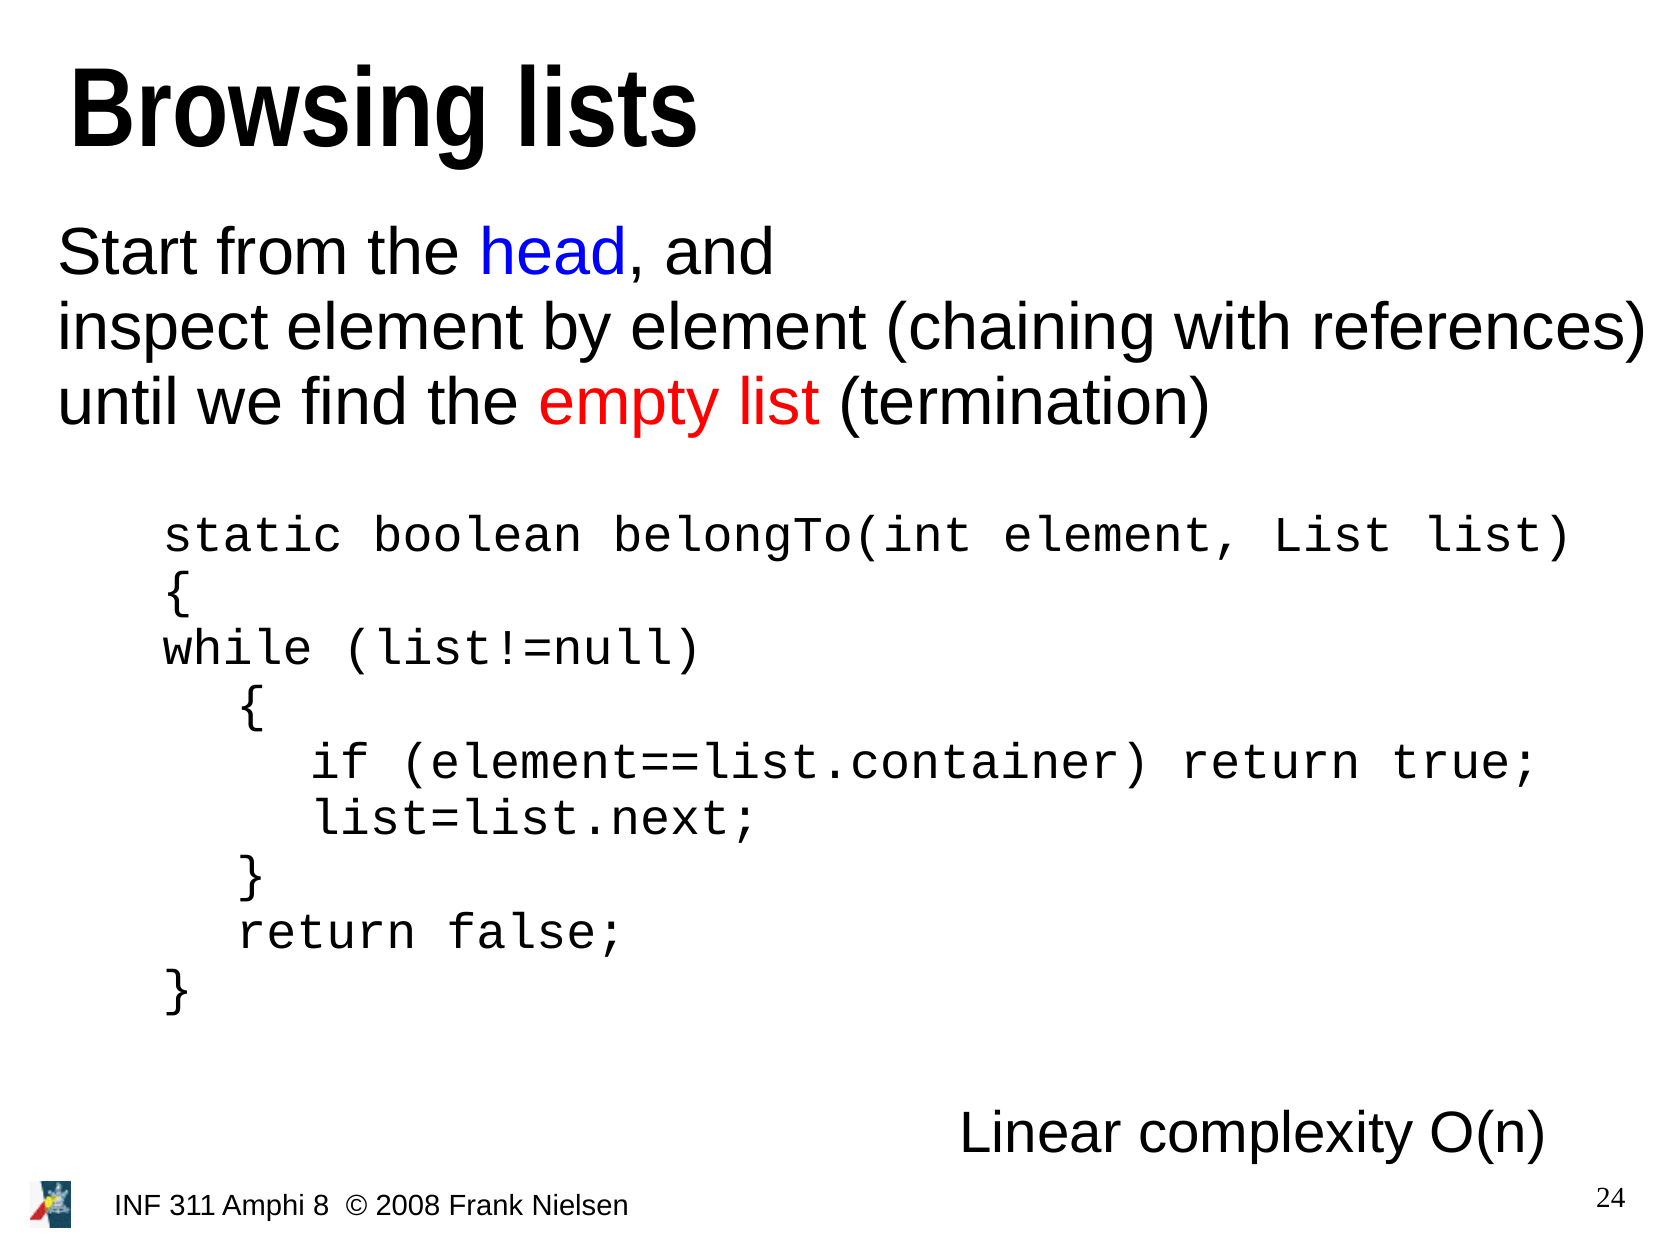

Browsing lists
Start from the head, and
inspect element by element (chaining with references)
until we find the empty list (termination)
static boolean belongTo(int element, List list)
{
while (list!=null)
	{
		if (element==list.container) return true;
		list=list.next;
	}
	return false;
}
Linear complexity O(n)